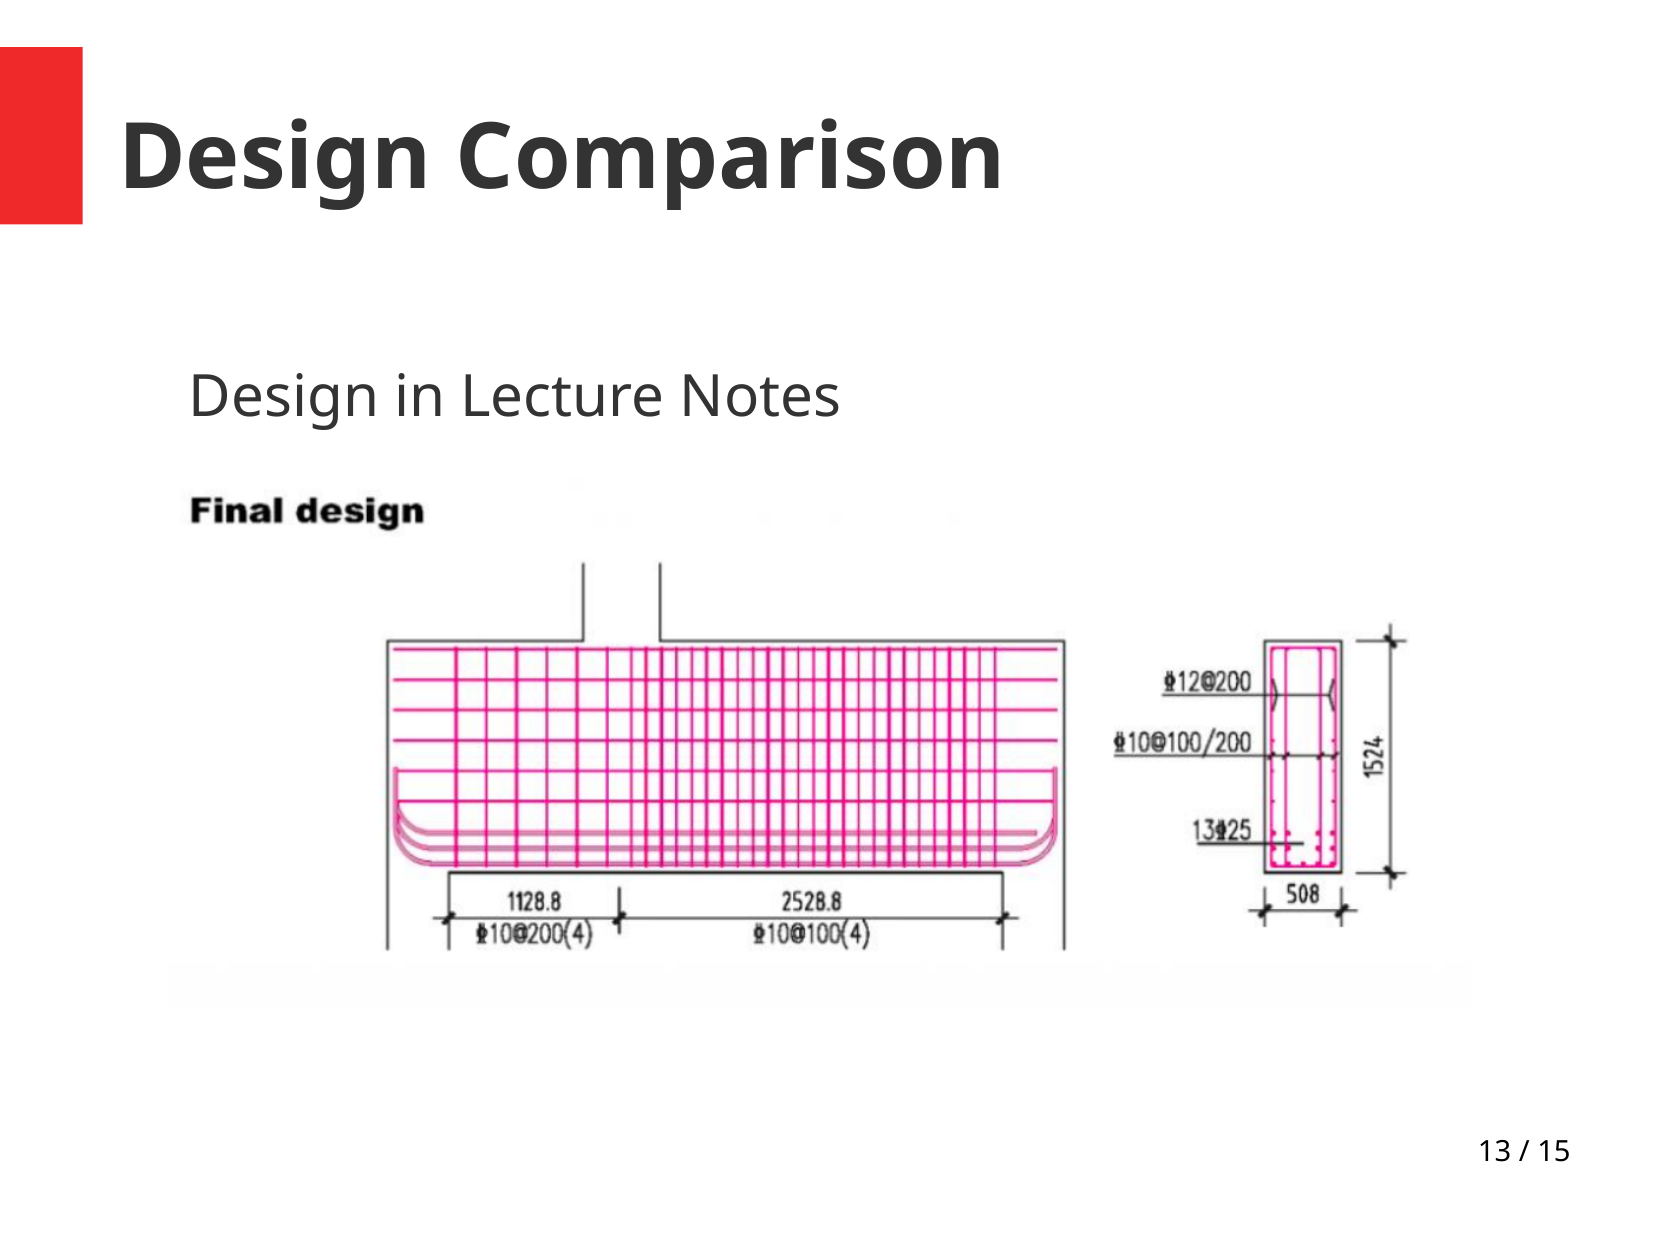

# Design Comparison
Design in Lecture Notes
13